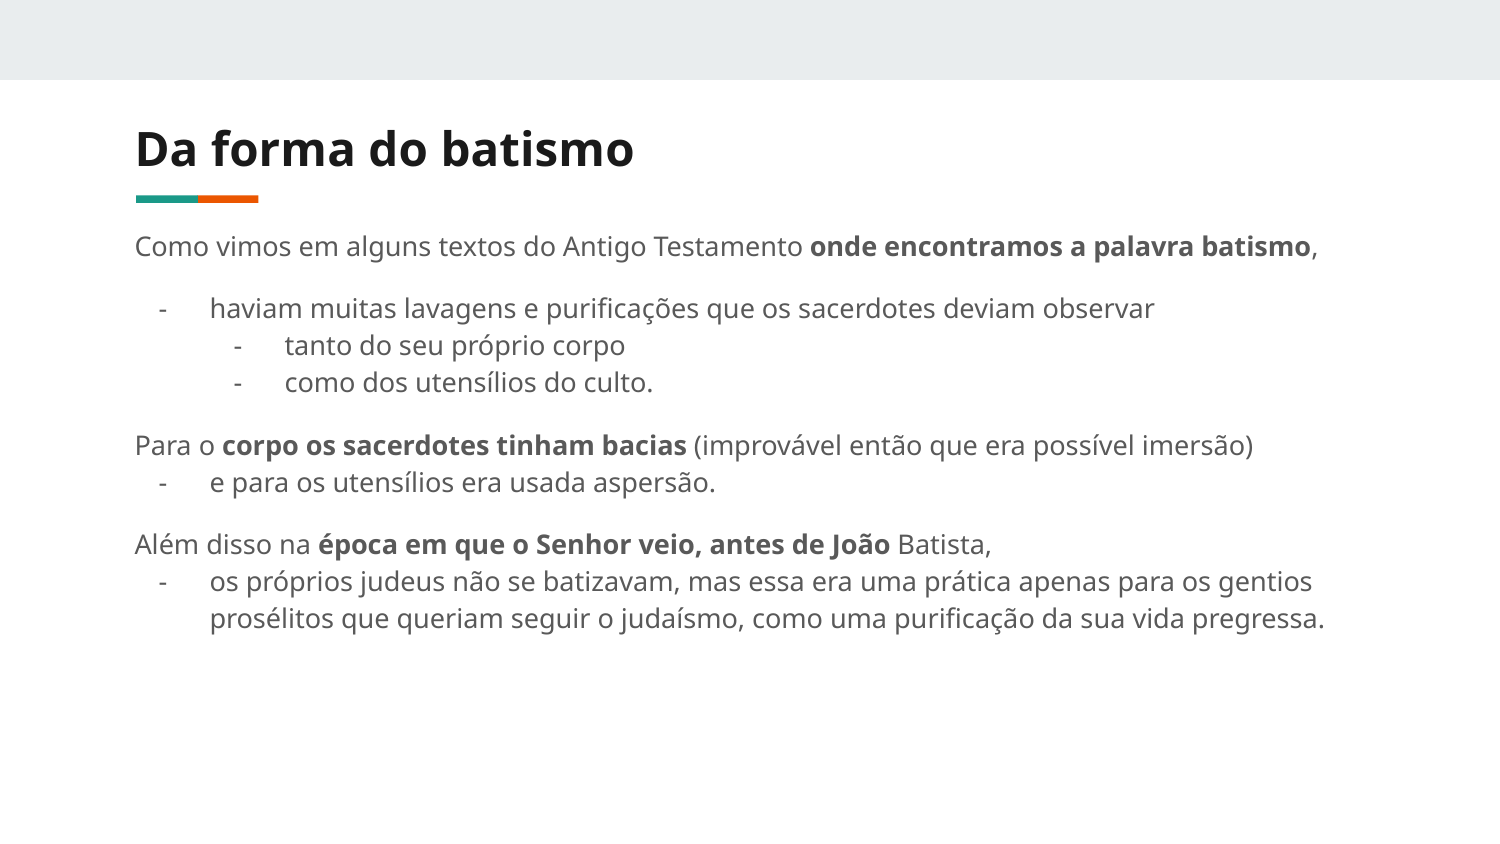

# Da forma do batismo
Como vimos em alguns textos do Antigo Testamento onde encontramos a palavra batismo,
haviam muitas lavagens e purificações que os sacerdotes deviam observar
tanto do seu próprio corpo
como dos utensílios do culto.
Para o corpo os sacerdotes tinham bacias (improvável então que era possível imersão)
e para os utensílios era usada aspersão.
Além disso na época em que o Senhor veio, antes de João Batista,
os próprios judeus não se batizavam, mas essa era uma prática apenas para os gentios prosélitos que queriam seguir o judaísmo, como uma purificação da sua vida pregressa.